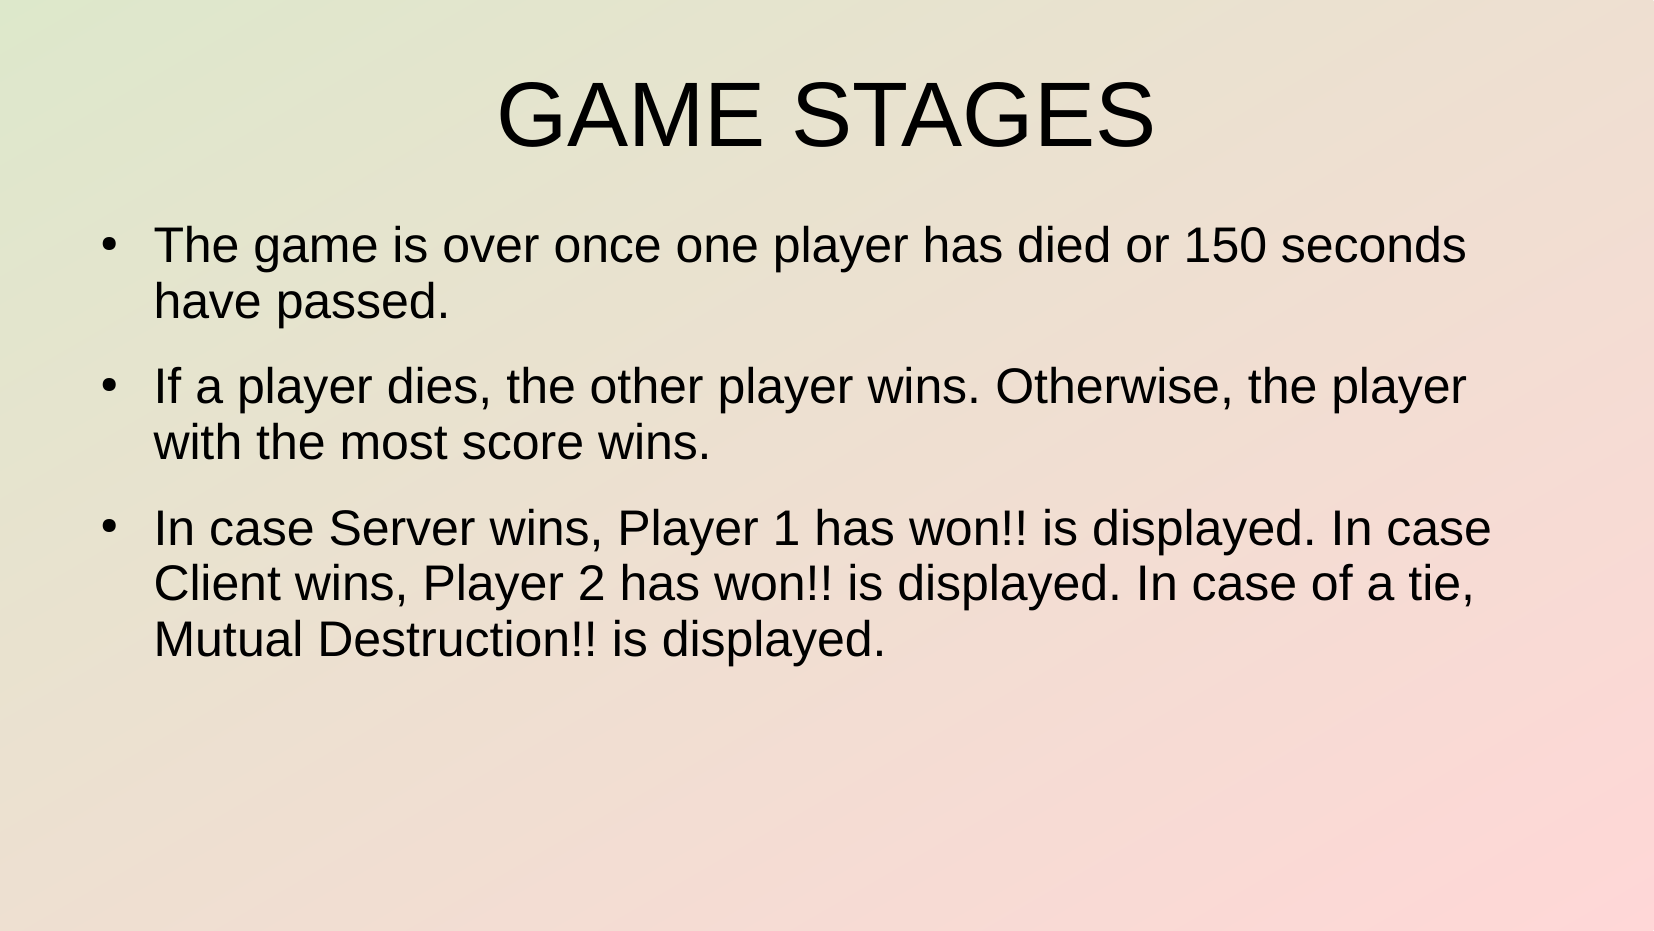

# GAME STAGES
The game is over once one player has died or 150 seconds have passed.
If a player dies, the other player wins. Otherwise, the player with the most score wins.
In case Server wins, Player 1 has won!! is displayed. In case Client wins, Player 2 has won!! is displayed. In case of a tie, Mutual Destruction!! is displayed.